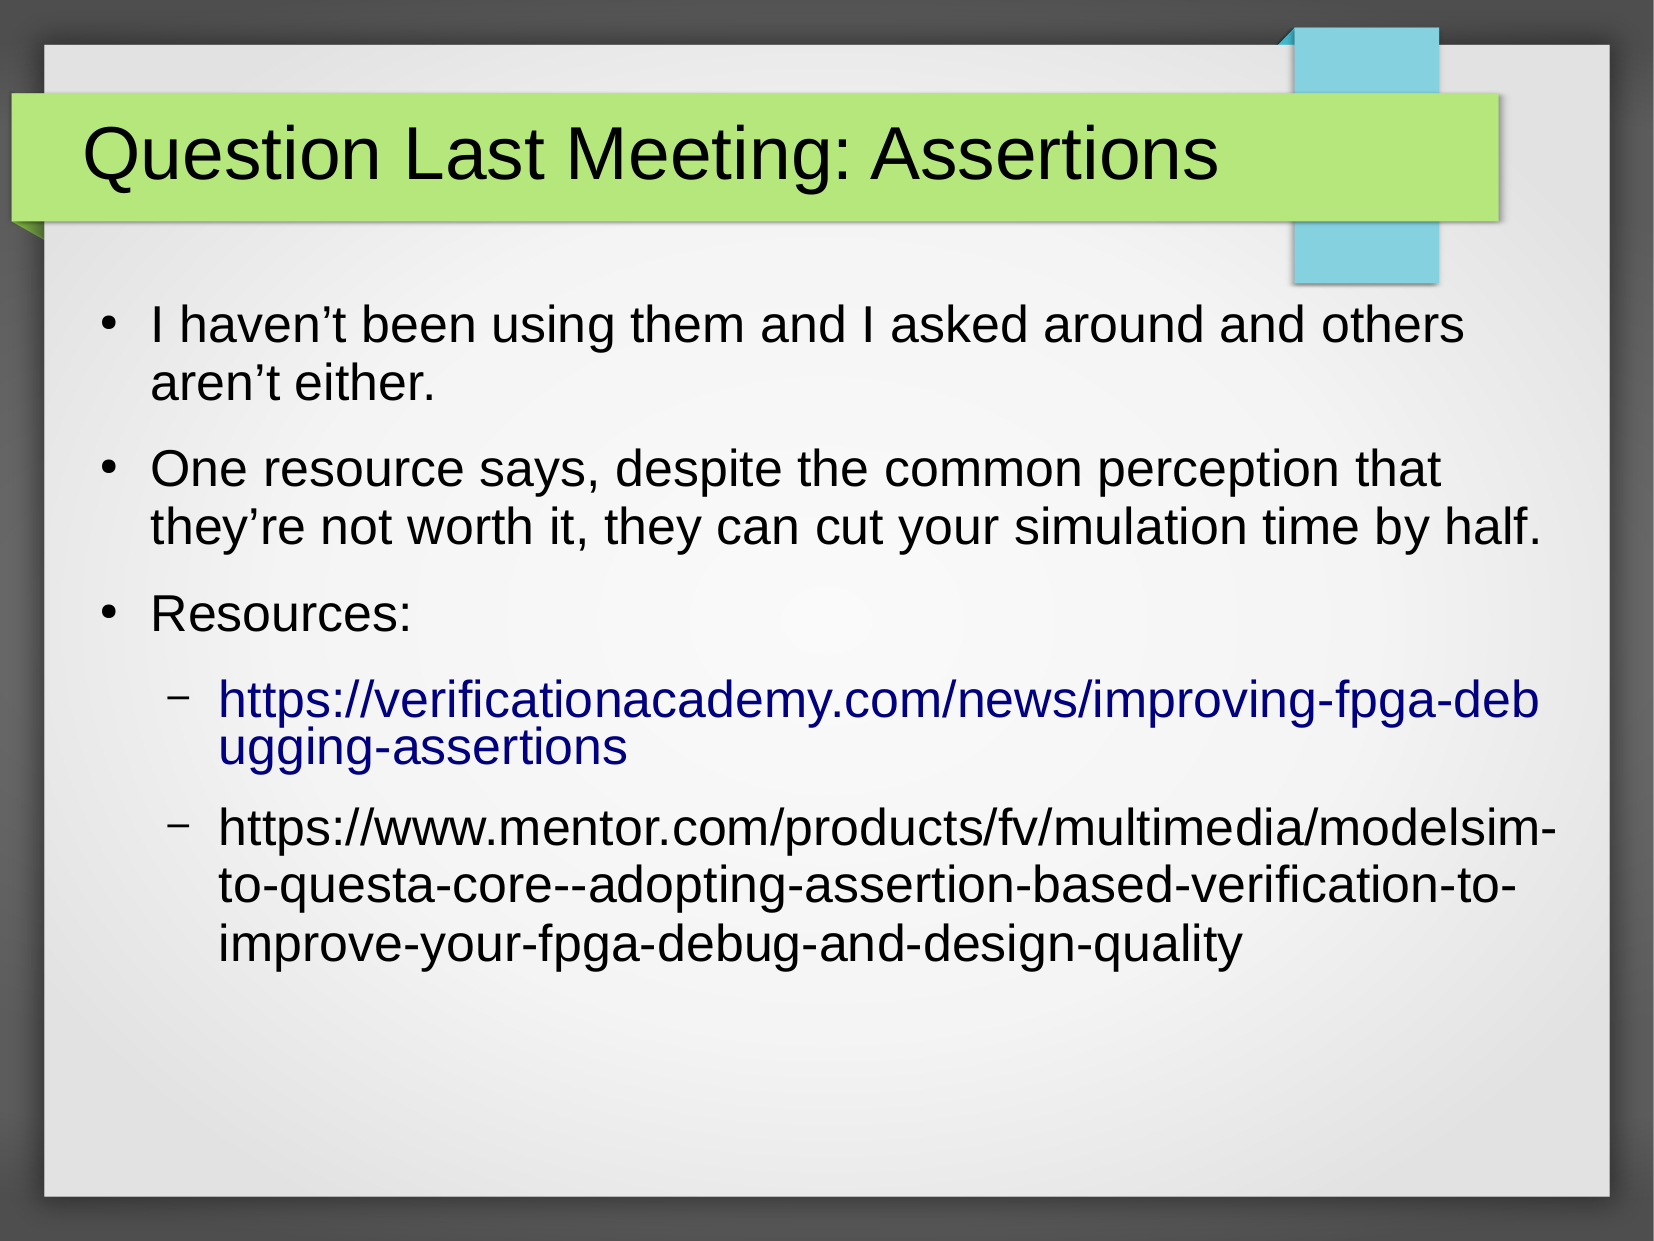

# Question Last Meeting: Assertions
I haven’t been using them and I asked around and others aren’t either.
One resource says, despite the common perception that they’re not worth it, they can cut your simulation time by half.
Resources:
https://verificationacademy.com/news/improving-fpga-debugging-assertions
https://www.mentor.com/products/fv/multimedia/modelsim-to-questa-core--adopting-assertion-based-verification-to-improve-your-fpga-debug-and-design-quality